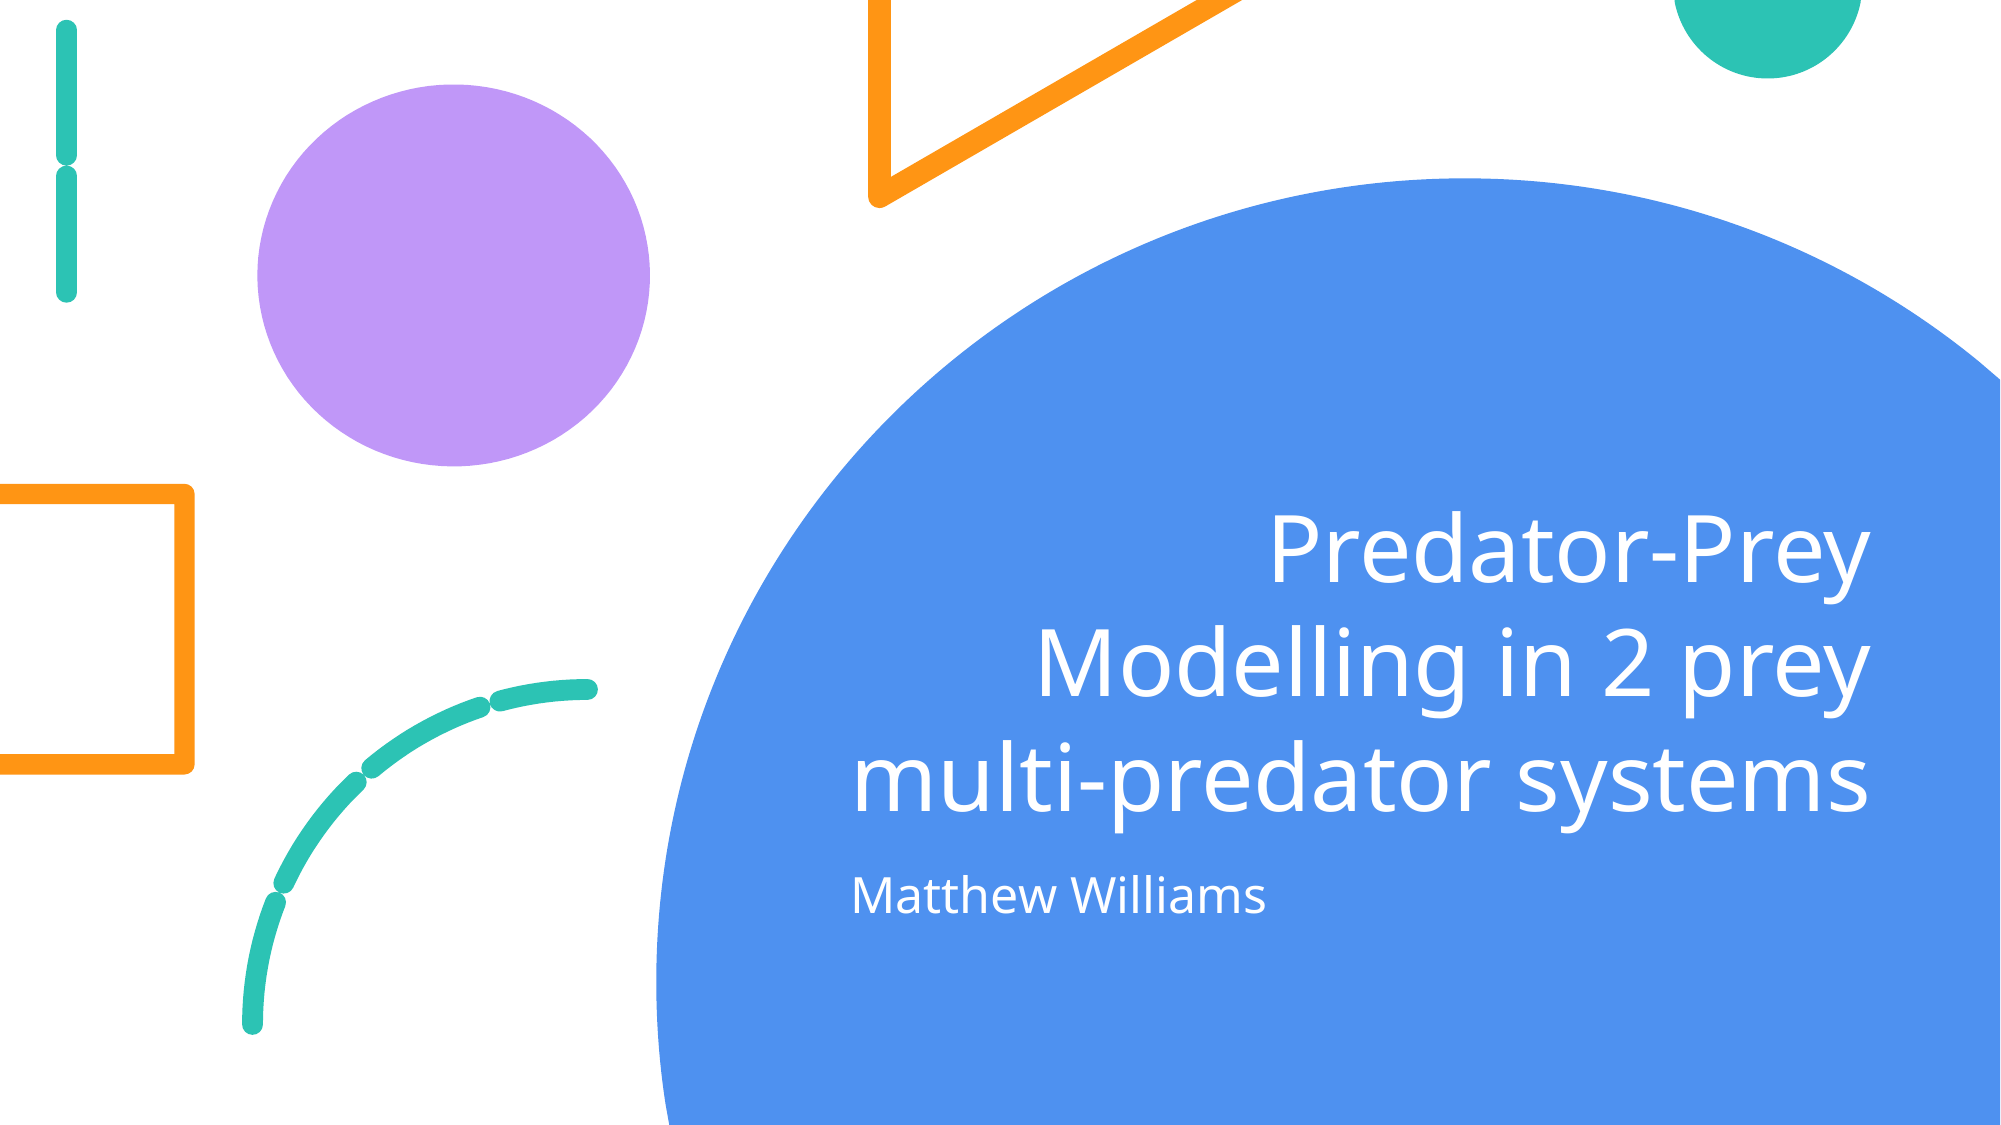

# Predator-Prey Modelling in 2 prey multi-predator systems
Matthew Williams